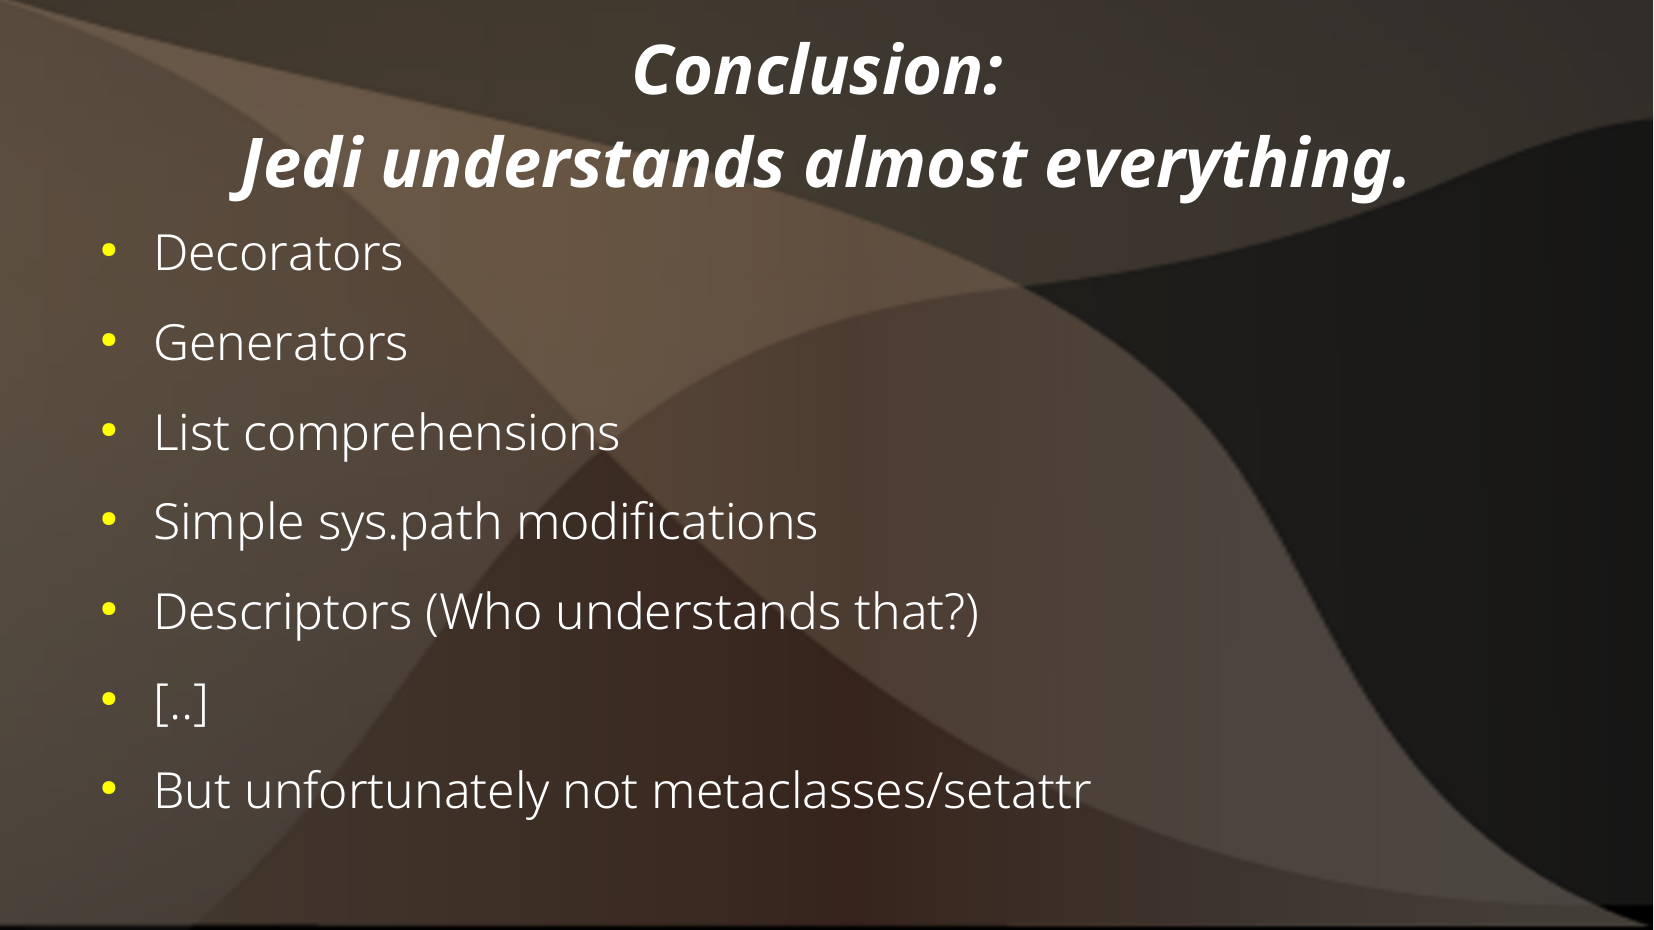

# Conclusion: Jedi understands almost everything.
Decorators
Generators
List comprehensions
Simple sys.path modifications
Descriptors (Who understands that?)
[..]
But unfortunately not metaclasses/setattr